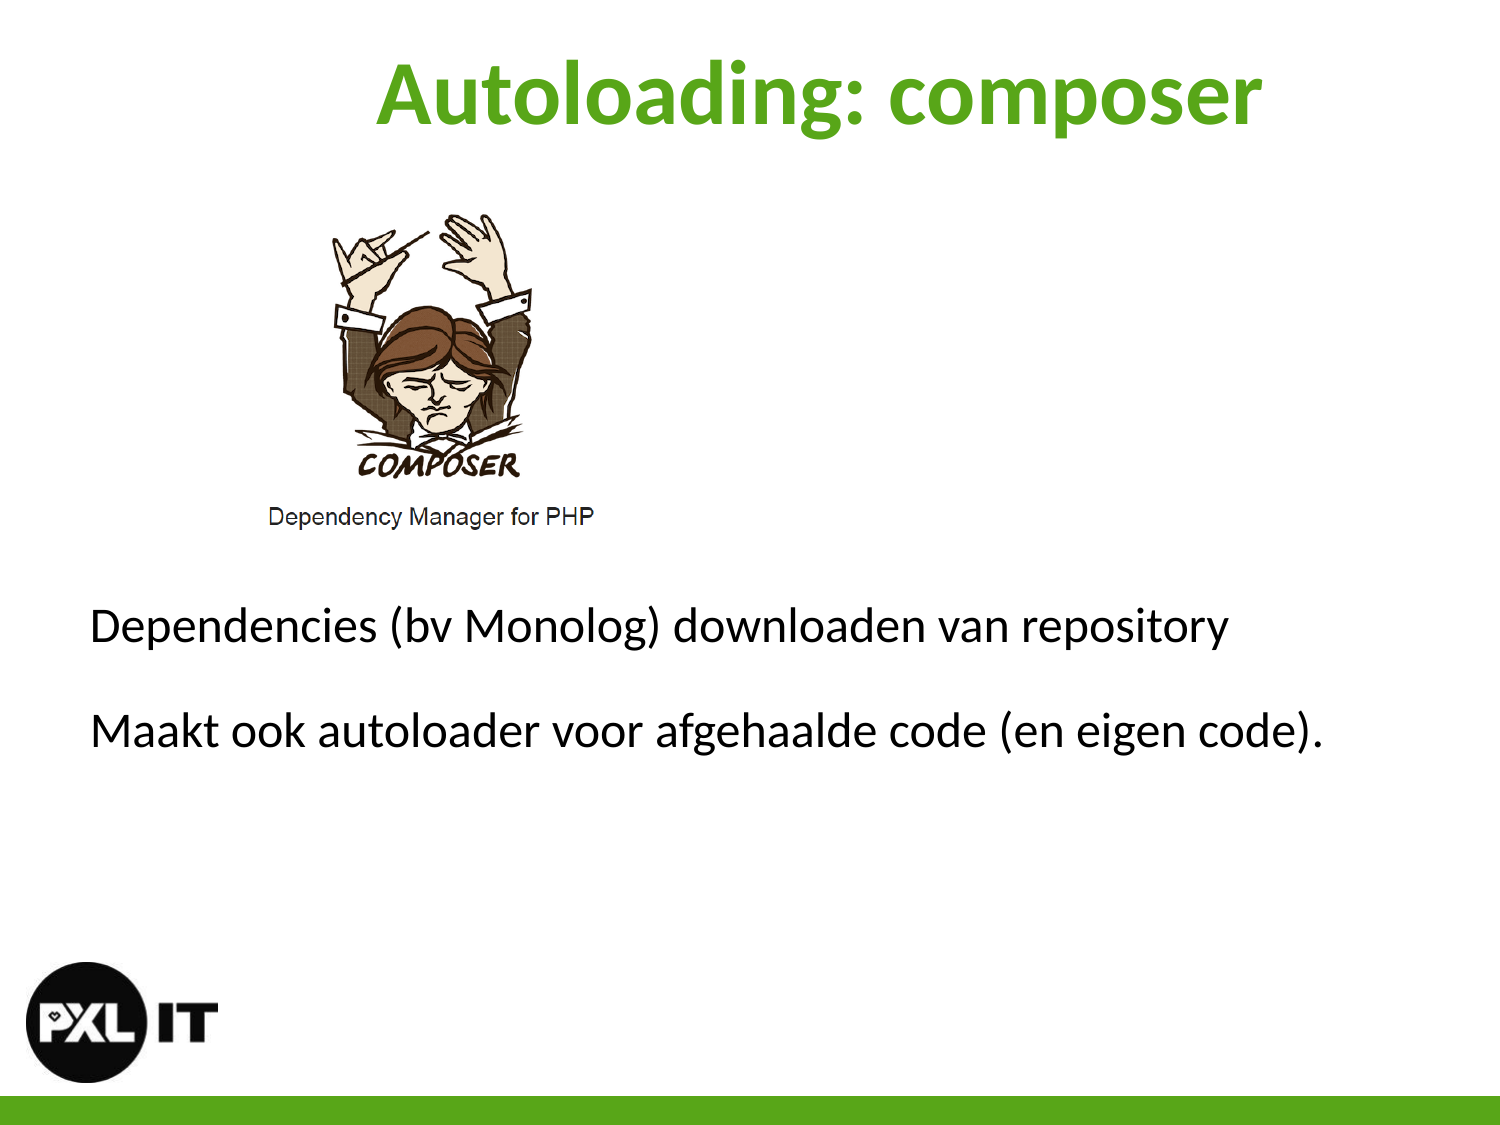

Autoloading: composer
Dependencies (bv Monolog) downloaden van repository
Maakt ook autoloader voor afgehaalde code (en eigen code).